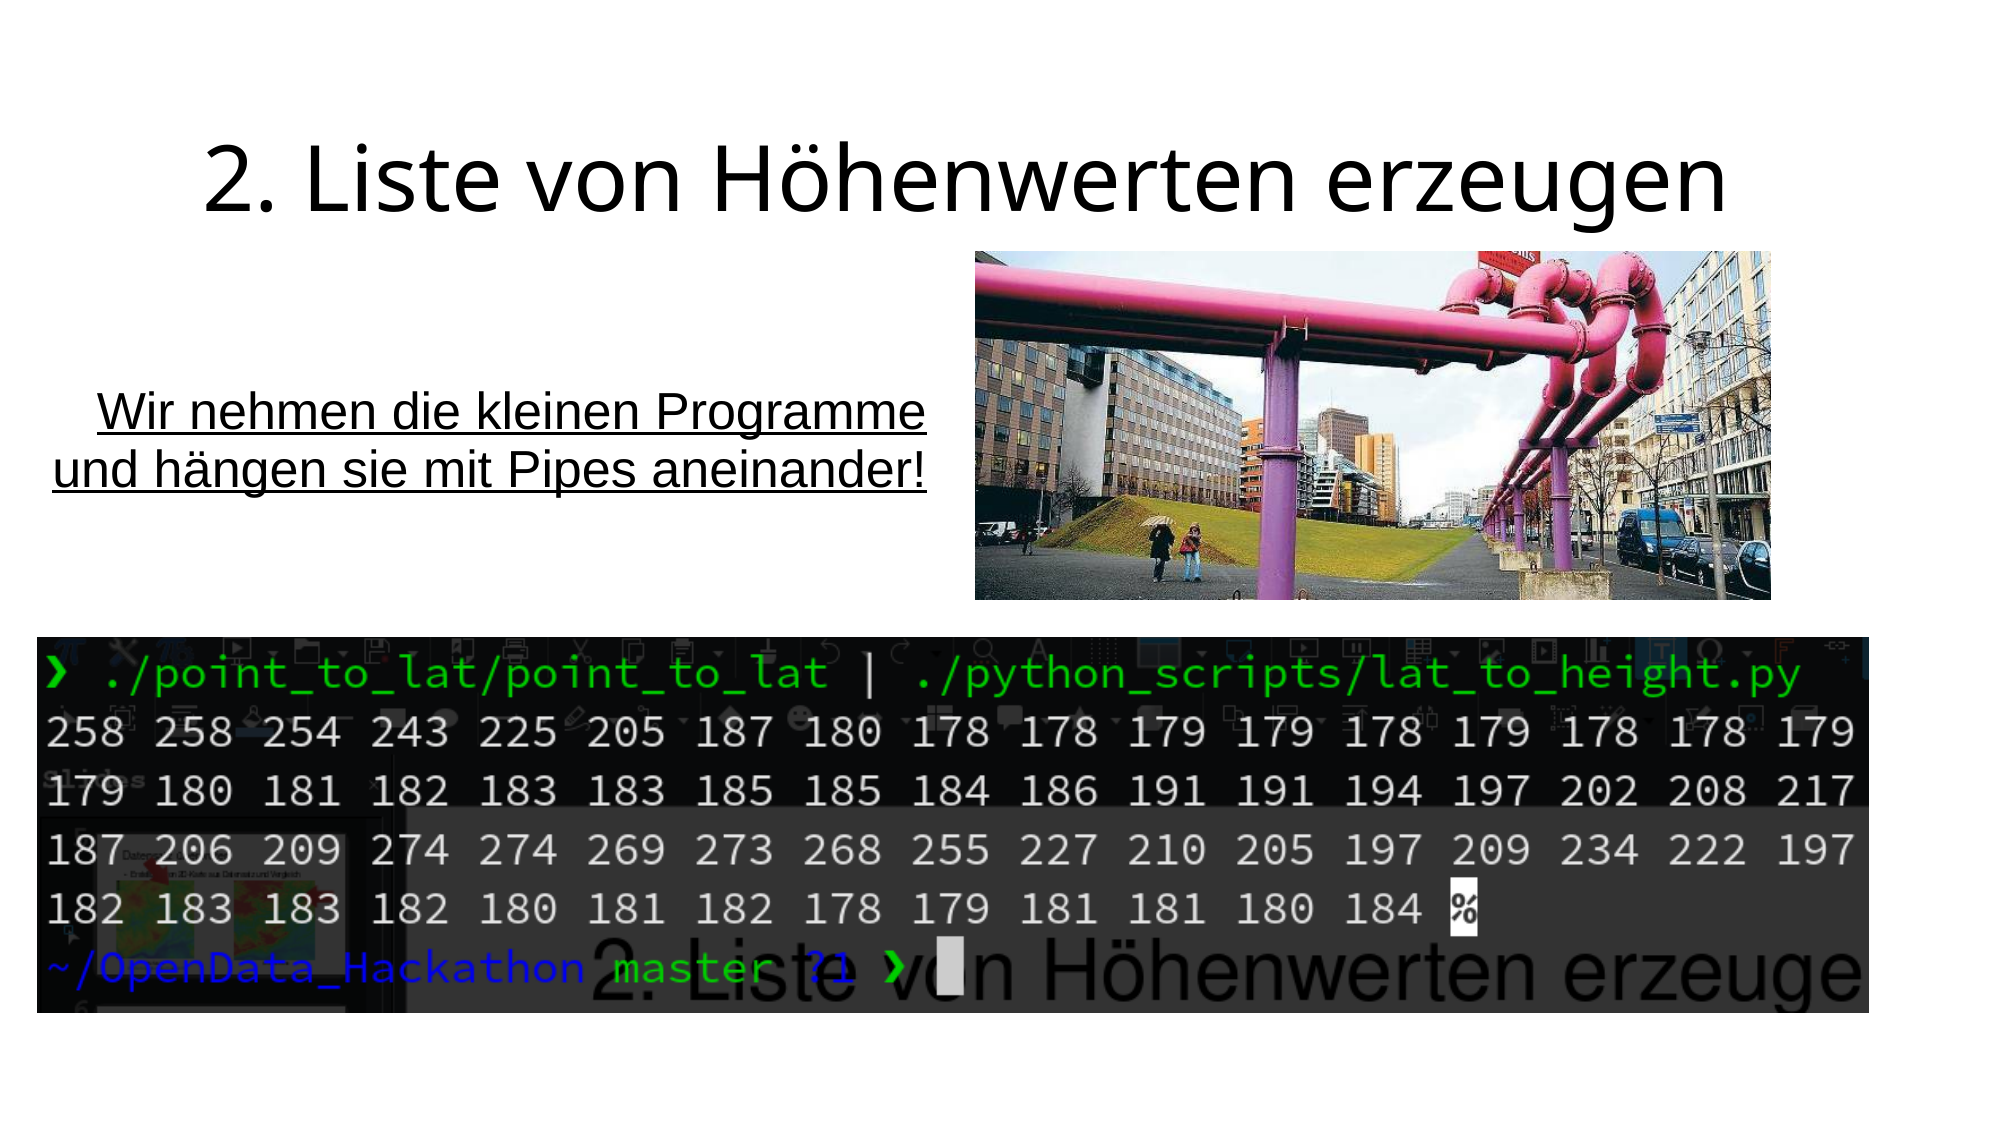

# 2. Liste von Höhenwerten erzeugen
Wir nehmen die kleinen Programme und hängen sie mit Pipes aneinander!